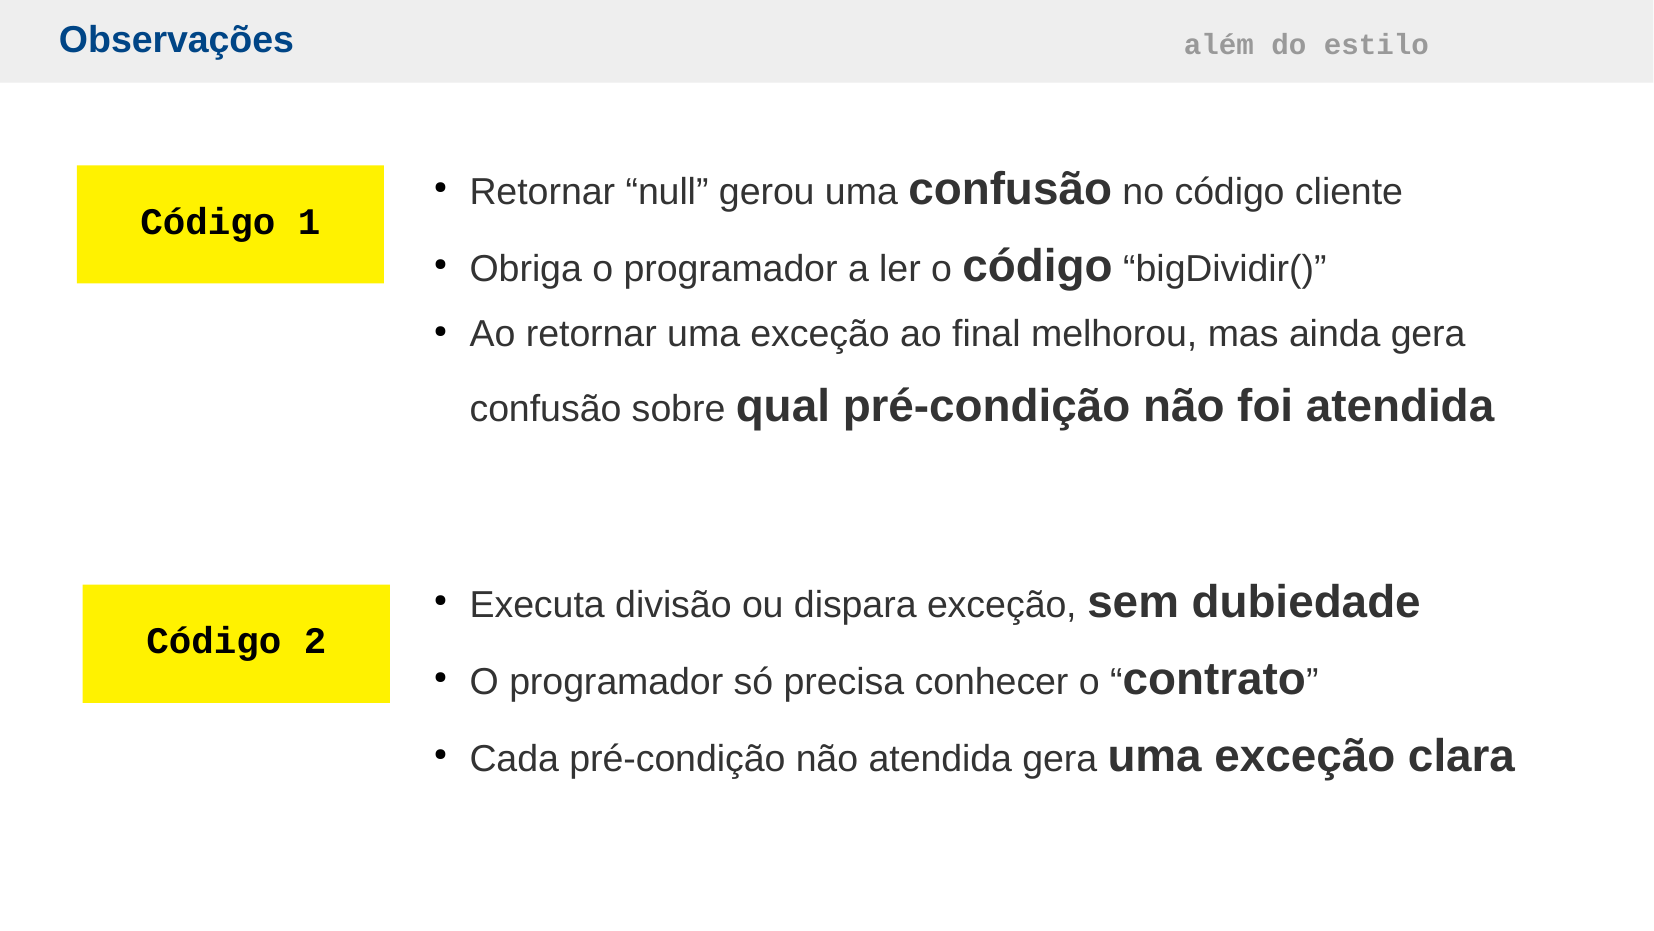

Observações
além do estilo
Retornar “null” gerou uma confusão no código cliente
Obriga o programador a ler o código “bigDividir()”
Ao retornar uma exceção ao final melhorou, mas ainda gera confusão sobre qual pré-condição não foi atendida
Código 1
Executa divisão ou dispara exceção, sem dubiedade
O programador só precisa conhecer o “contrato”
Cada pré-condição não atendida gera uma exceção clara
Código 2
#